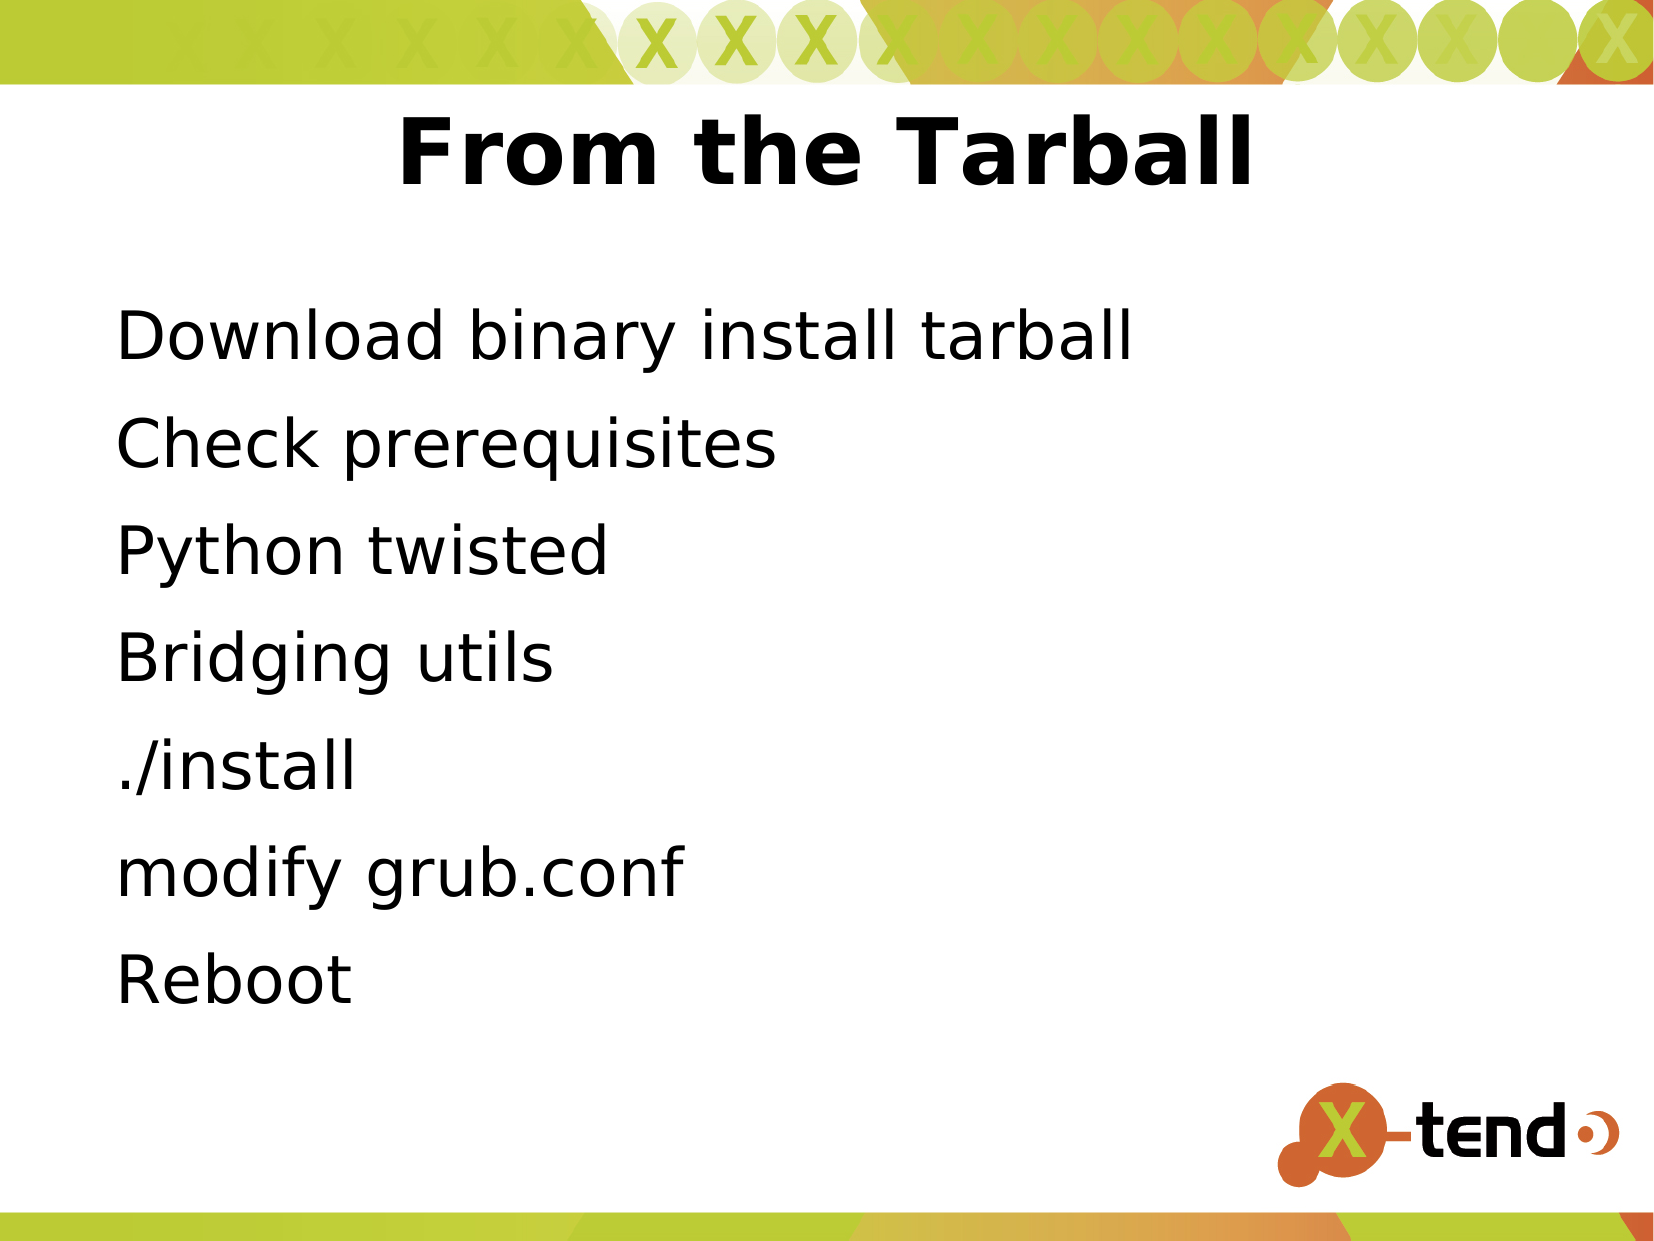

From the Tarball
# Download binary install tarball
Check prerequisites
Python twisted
Bridging utils
./install
modify grub.conf
Reboot